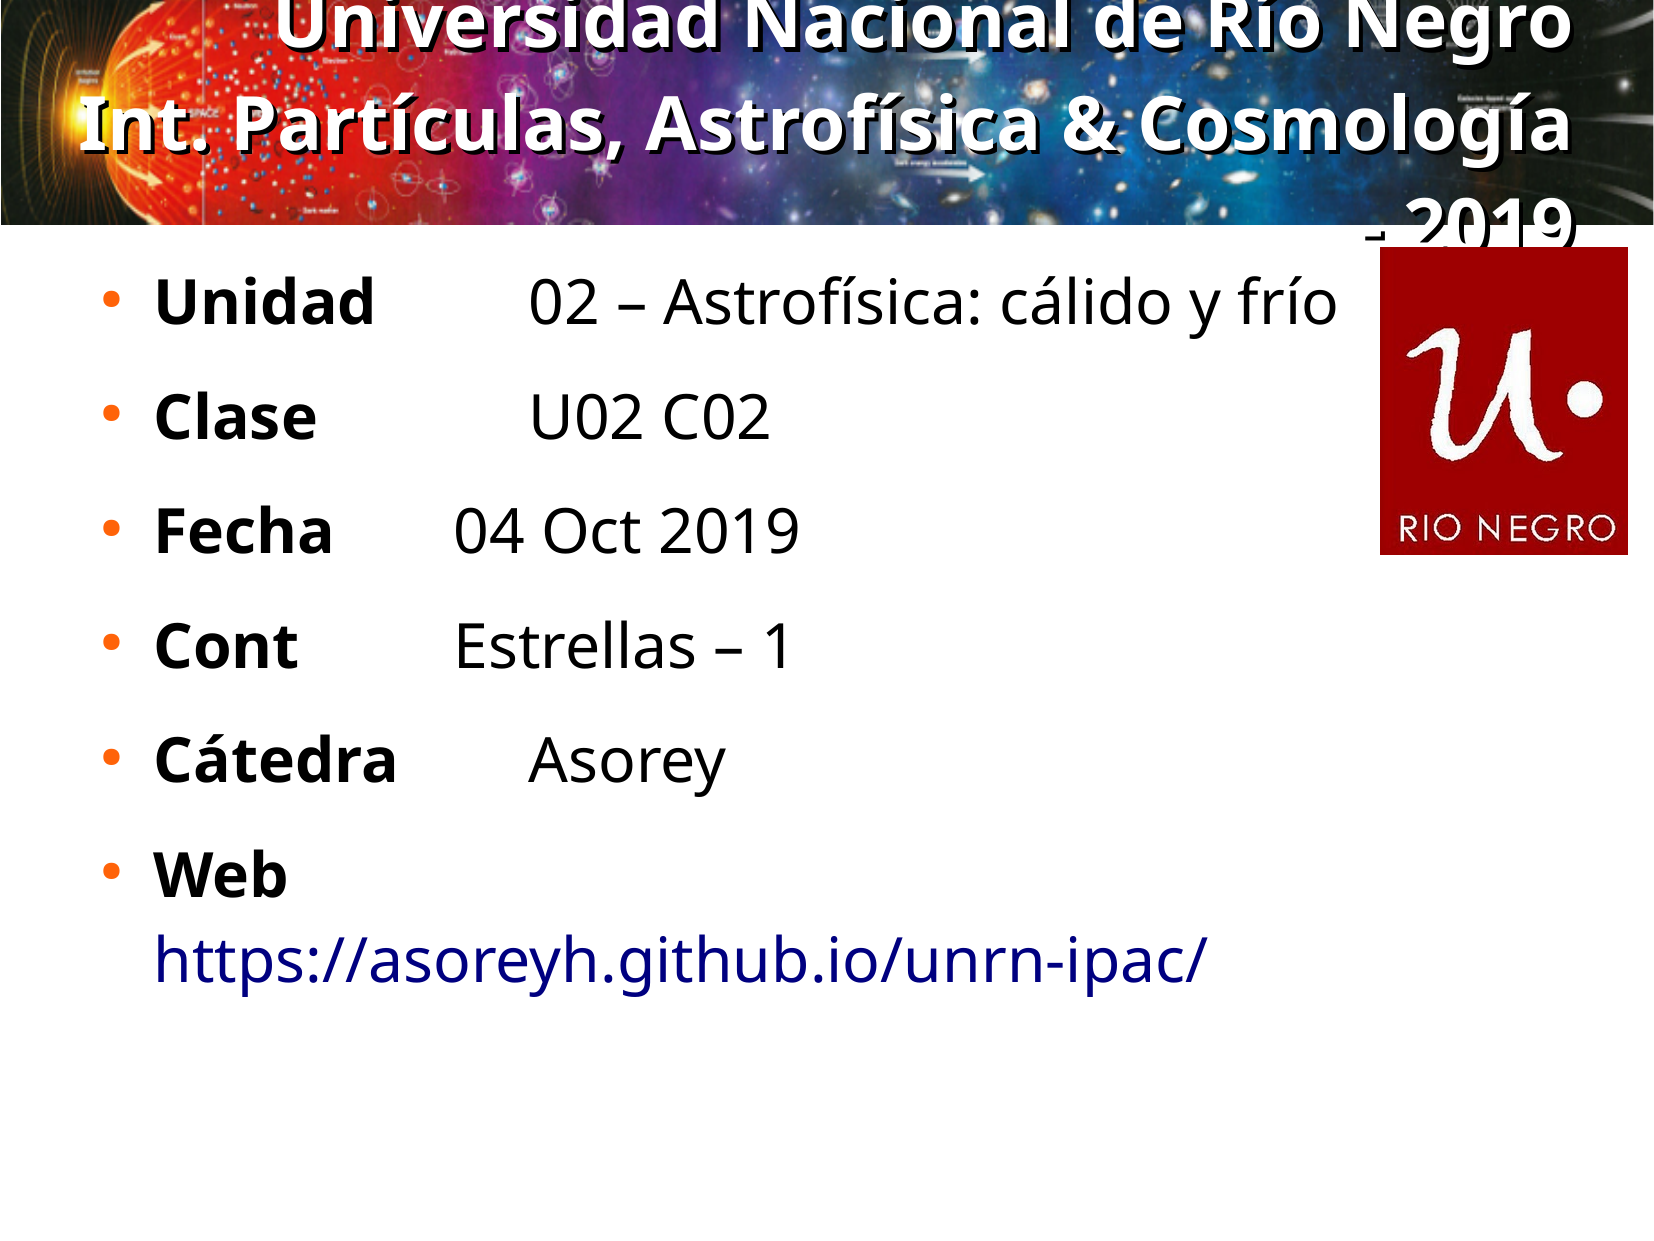

# Universidad Nacional de Río Negro Int. Partículas, Astrofísica & Cosmología - 2019
Unidad 		02 – Astrofísica: cálido y frío
Clase			U02 C02
Fecha		04 Oct 2019
Cont			Estrellas – 1
Cátedra		Asorey
Web 			https://asoreyh.github.io/unrn-ipac/